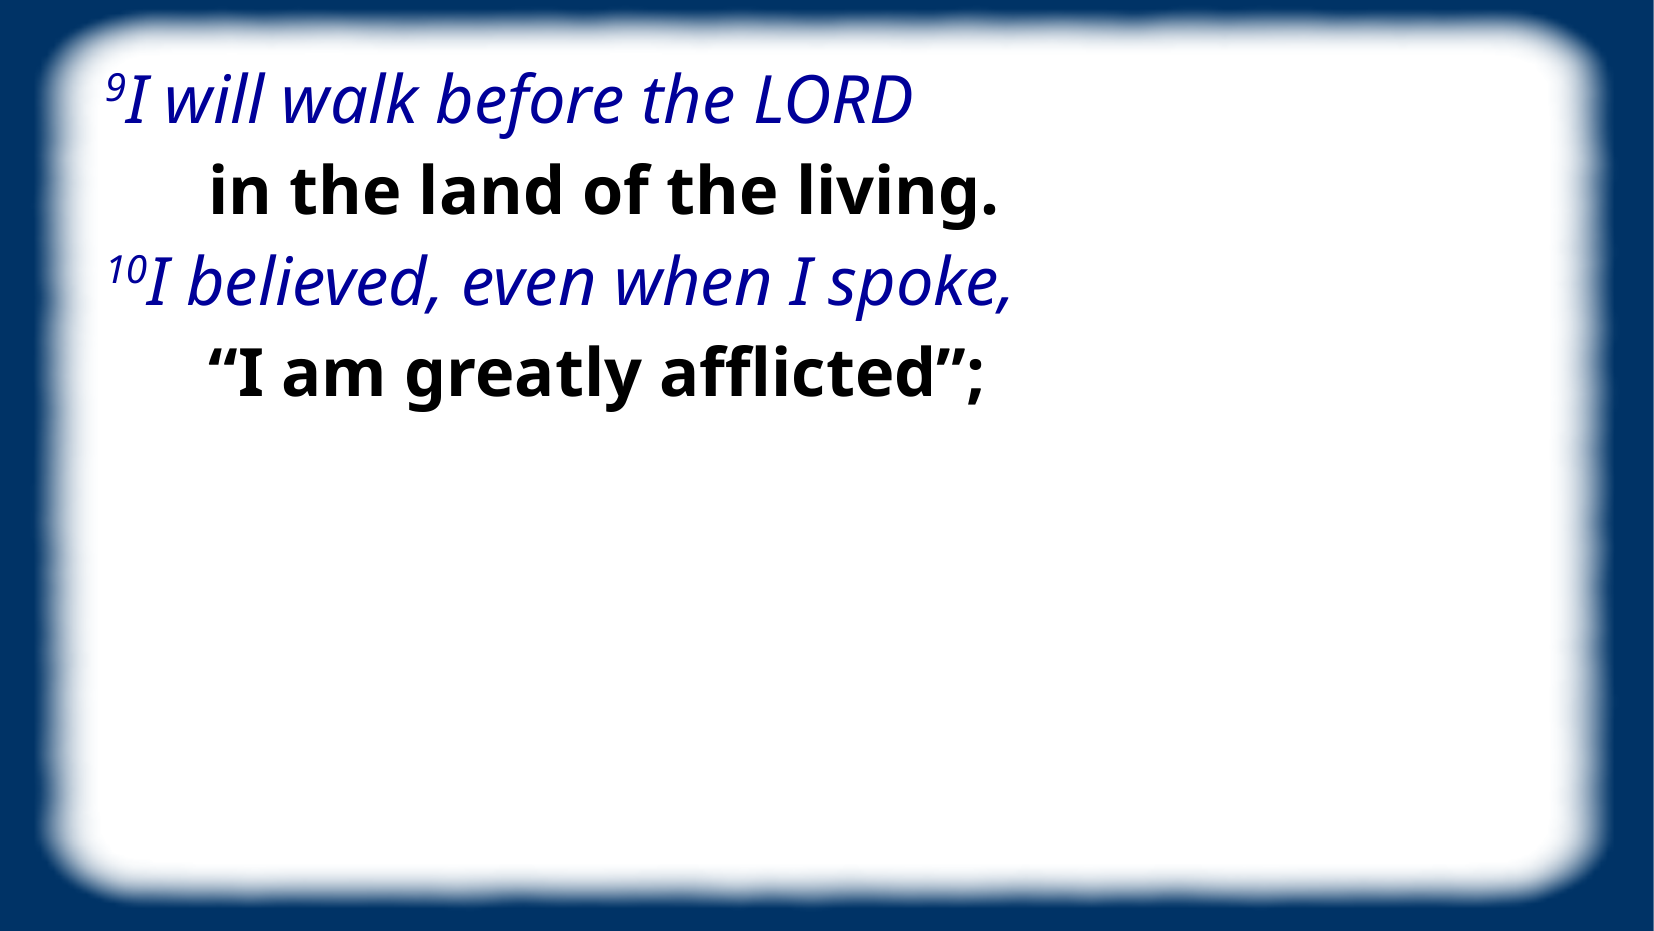

9I will walk before the LORD
 in the land of the living.
10I believed, even when I spoke,
 “I am greatly afflicted”;